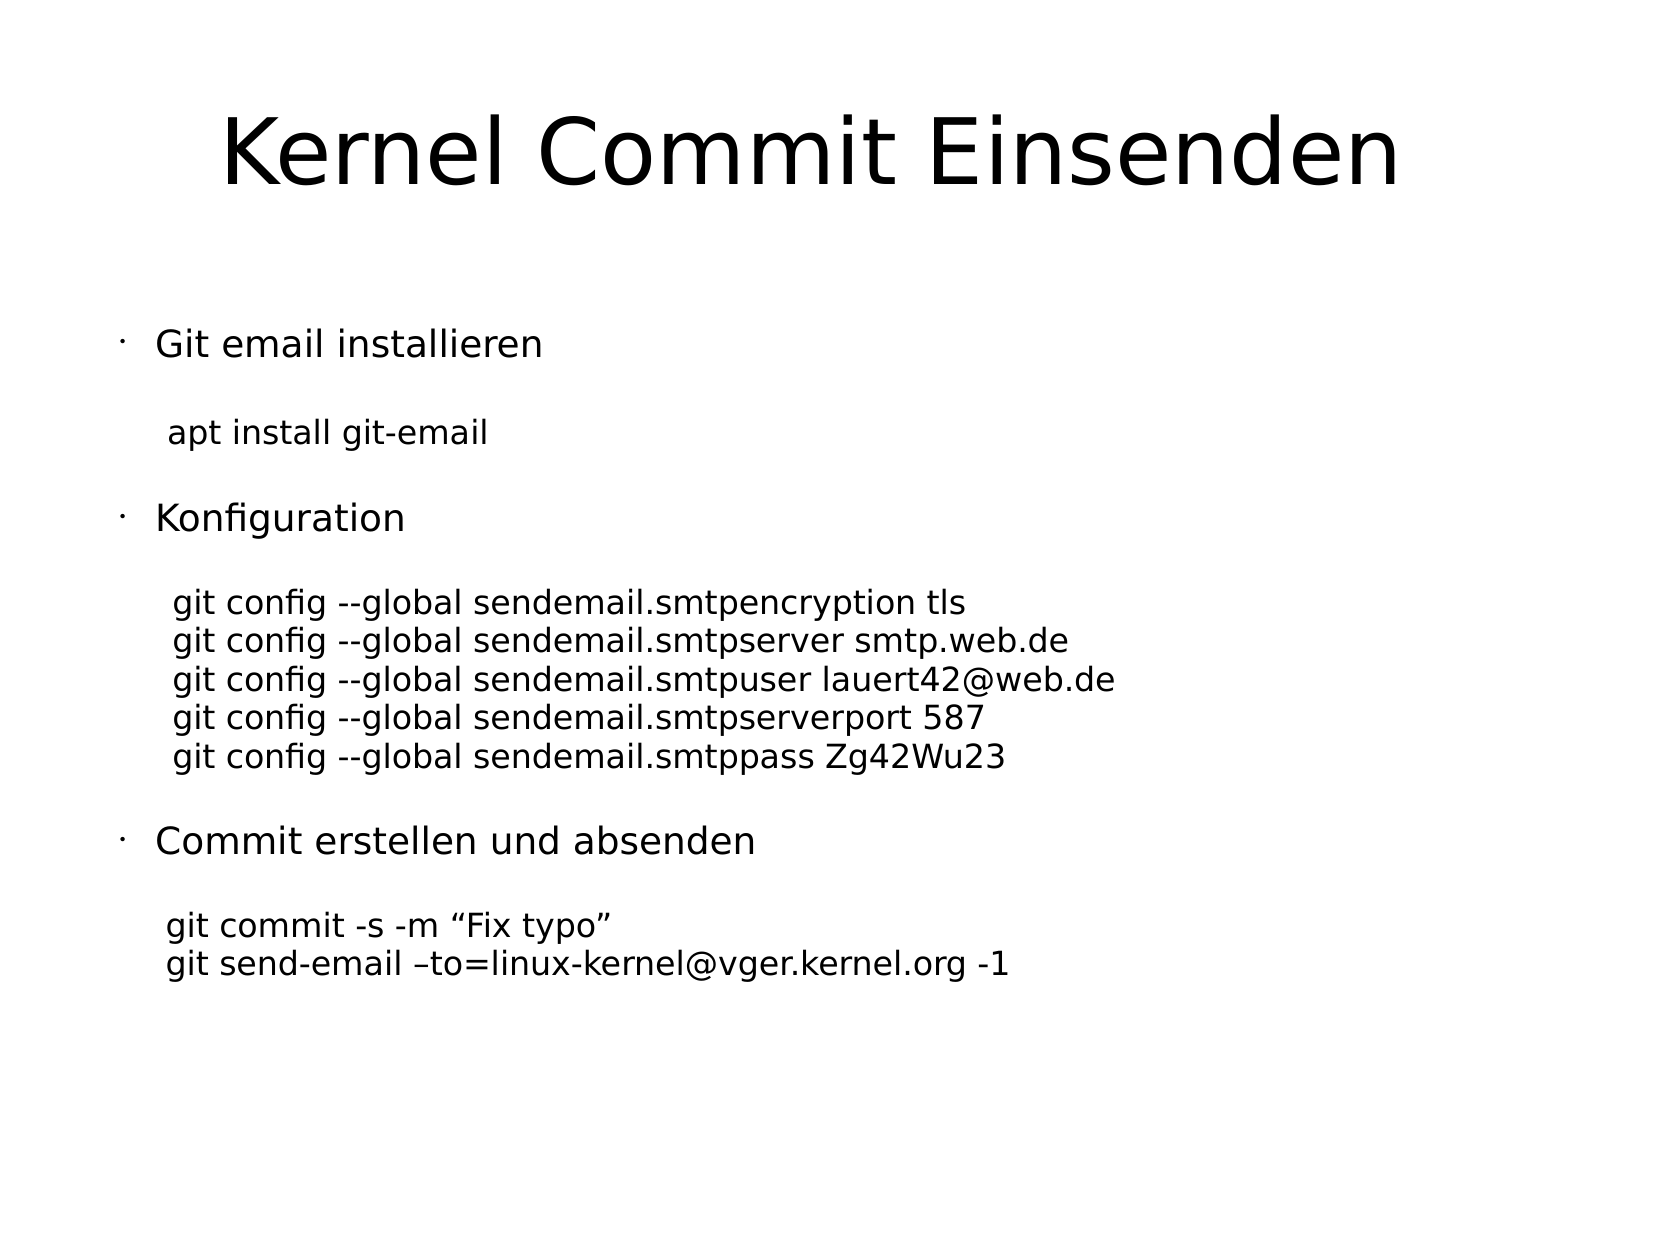

# Kernel Commit Einsenden
Git email installieren
 apt install git-email
Konfiguration
 git config --global sendemail.smtpencryption tls
 git config --global sendemail.smtpserver smtp.web.de
 git config --global sendemail.smtpuser lauert42@web.de
 git config --global sendemail.smtpserverport 587
 git config --global sendemail.smtppass Zg42Wu23
Commit erstellen und absenden
 git commit -s -m “Fix typo”
 git send-email –to=linux-kernel@vger.kernel.org -1